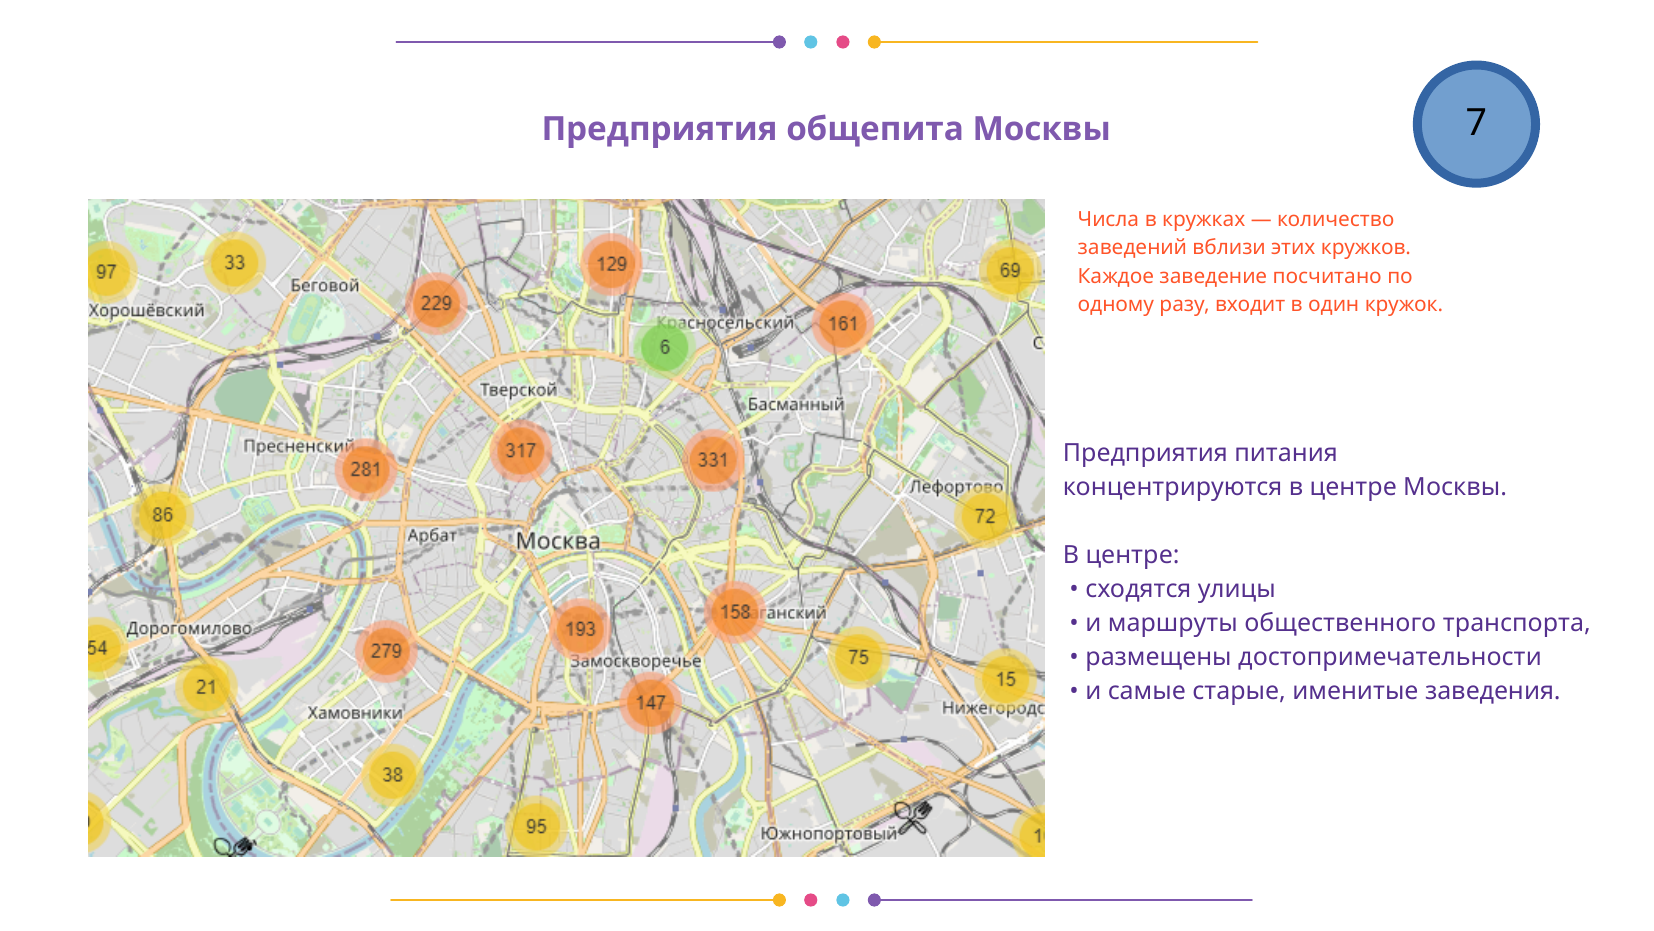

Предприятия общепита Москвы
Числа в кружках — количество заведений вблизи этих кружков.
Каждое заведение посчитано по одному разу, входит в один кружок.
# Предприятия питания концентрируются в центре Москвы. В центре: • сходятся улицы • и маршруты общественного транспорта, • размещены достопримечательности • и самые старые, именитые заведения.